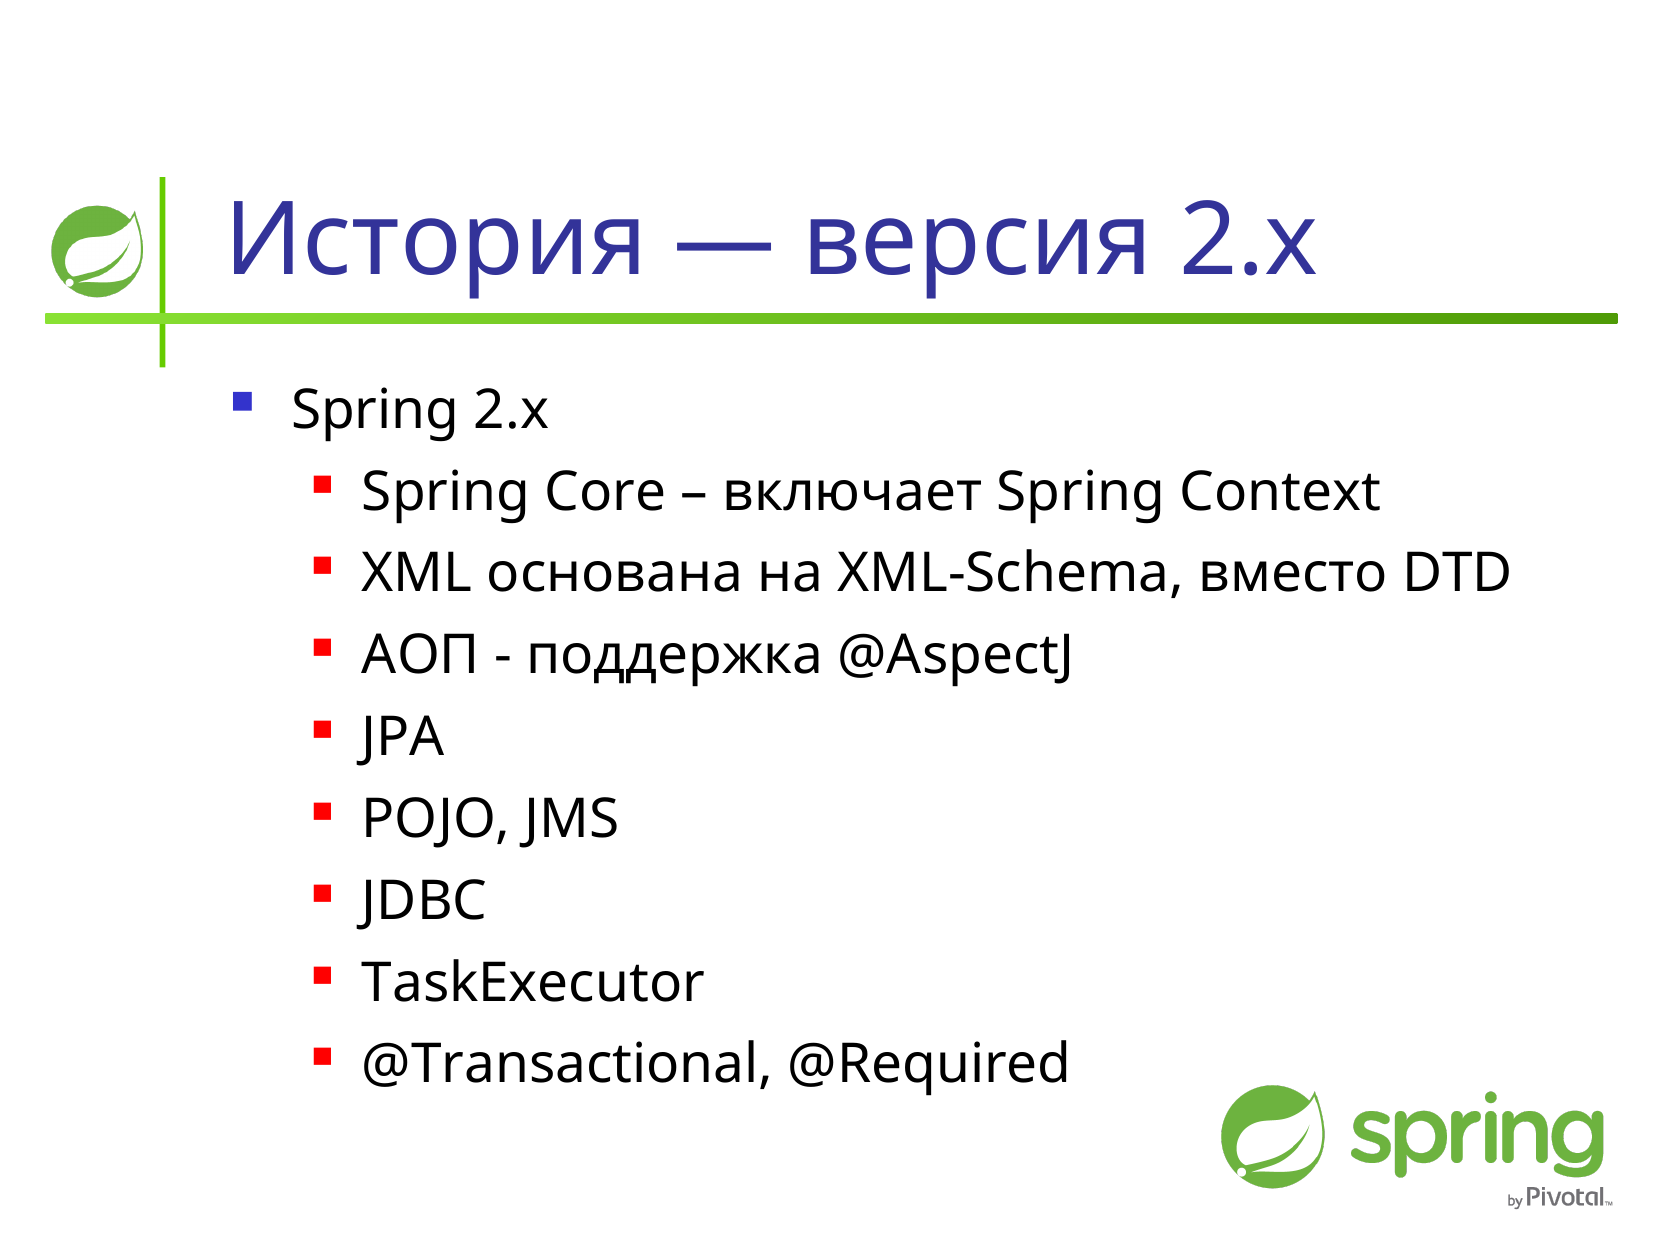

# История — версия 2.х
Spring 2.x
Spring Core – включает Spring Context
XML основана на XML-Schema, вместо DTD
АОП - поддержка @AspectJ
JPA
POJO, JMS
JDBC
TaskExecutor
@Transactional, @Required